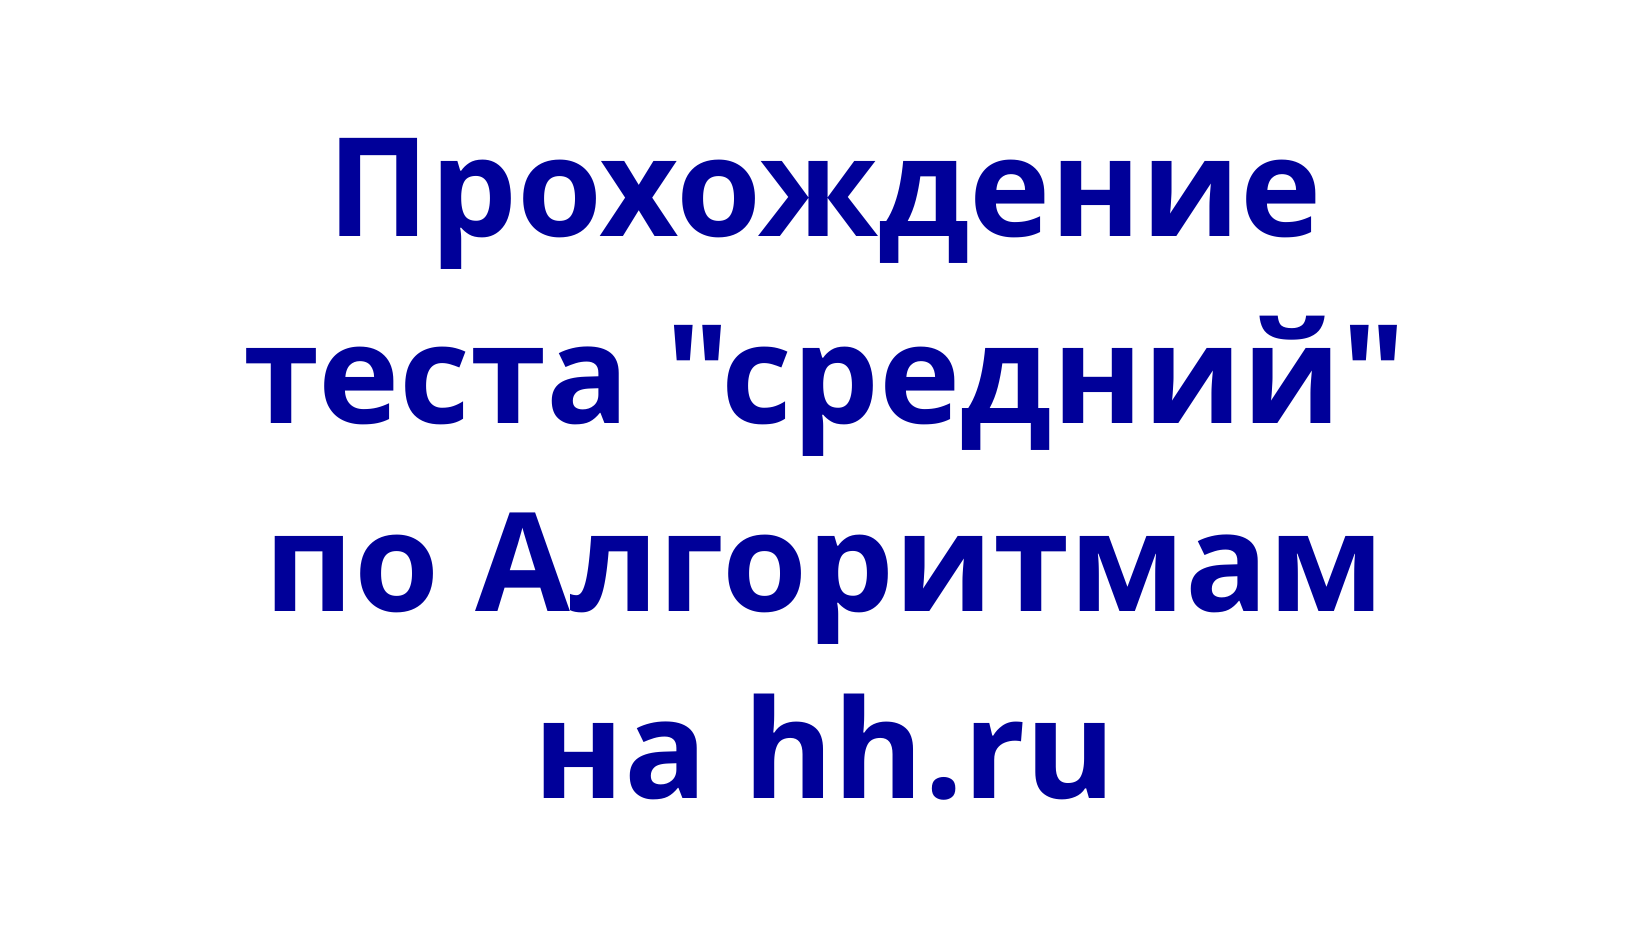

# Прохождение
теста "средний"
по Алгоритмам
на hh.ru